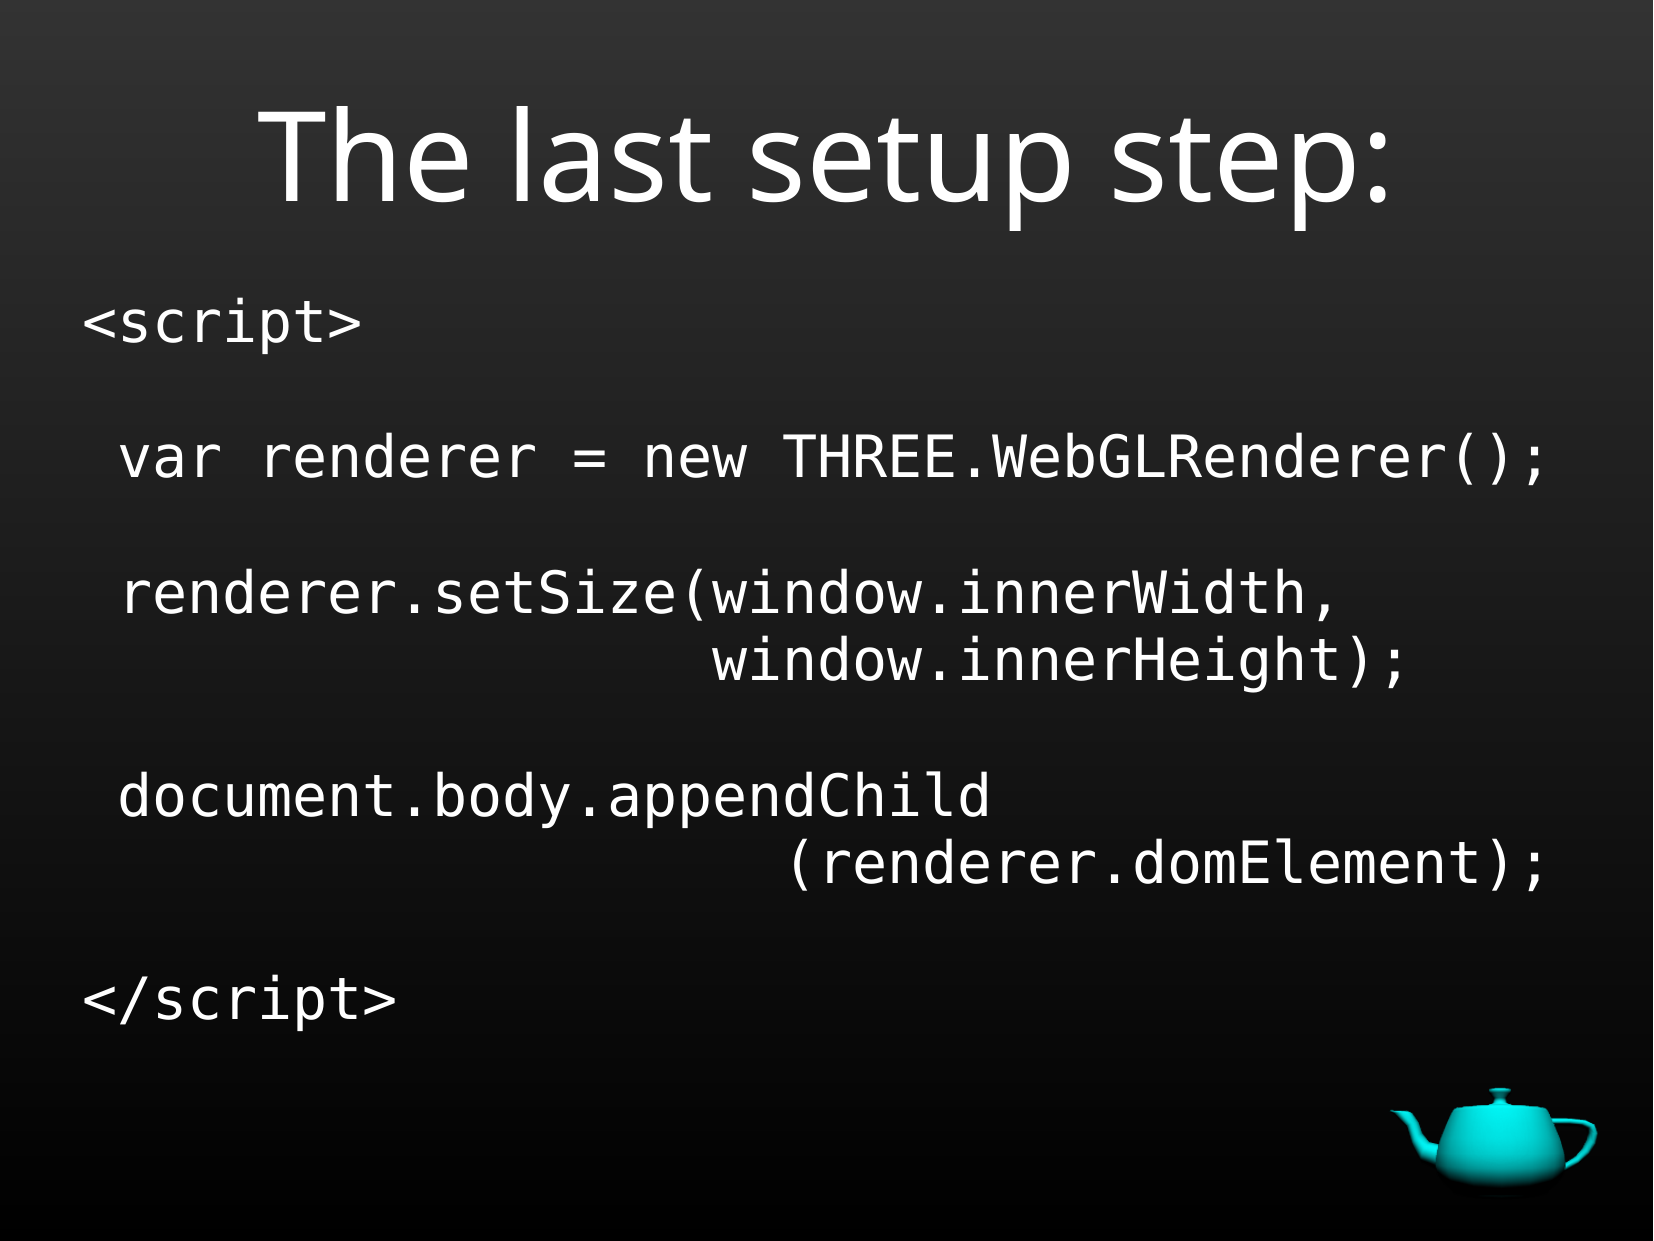

# The last setup step:
<script>
 var renderer = new THREE.WebGLRenderer();
 renderer.setSize(window.innerWidth,
 window.innerHeight);
 document.body.appendChild
 (renderer.domElement);
</script>